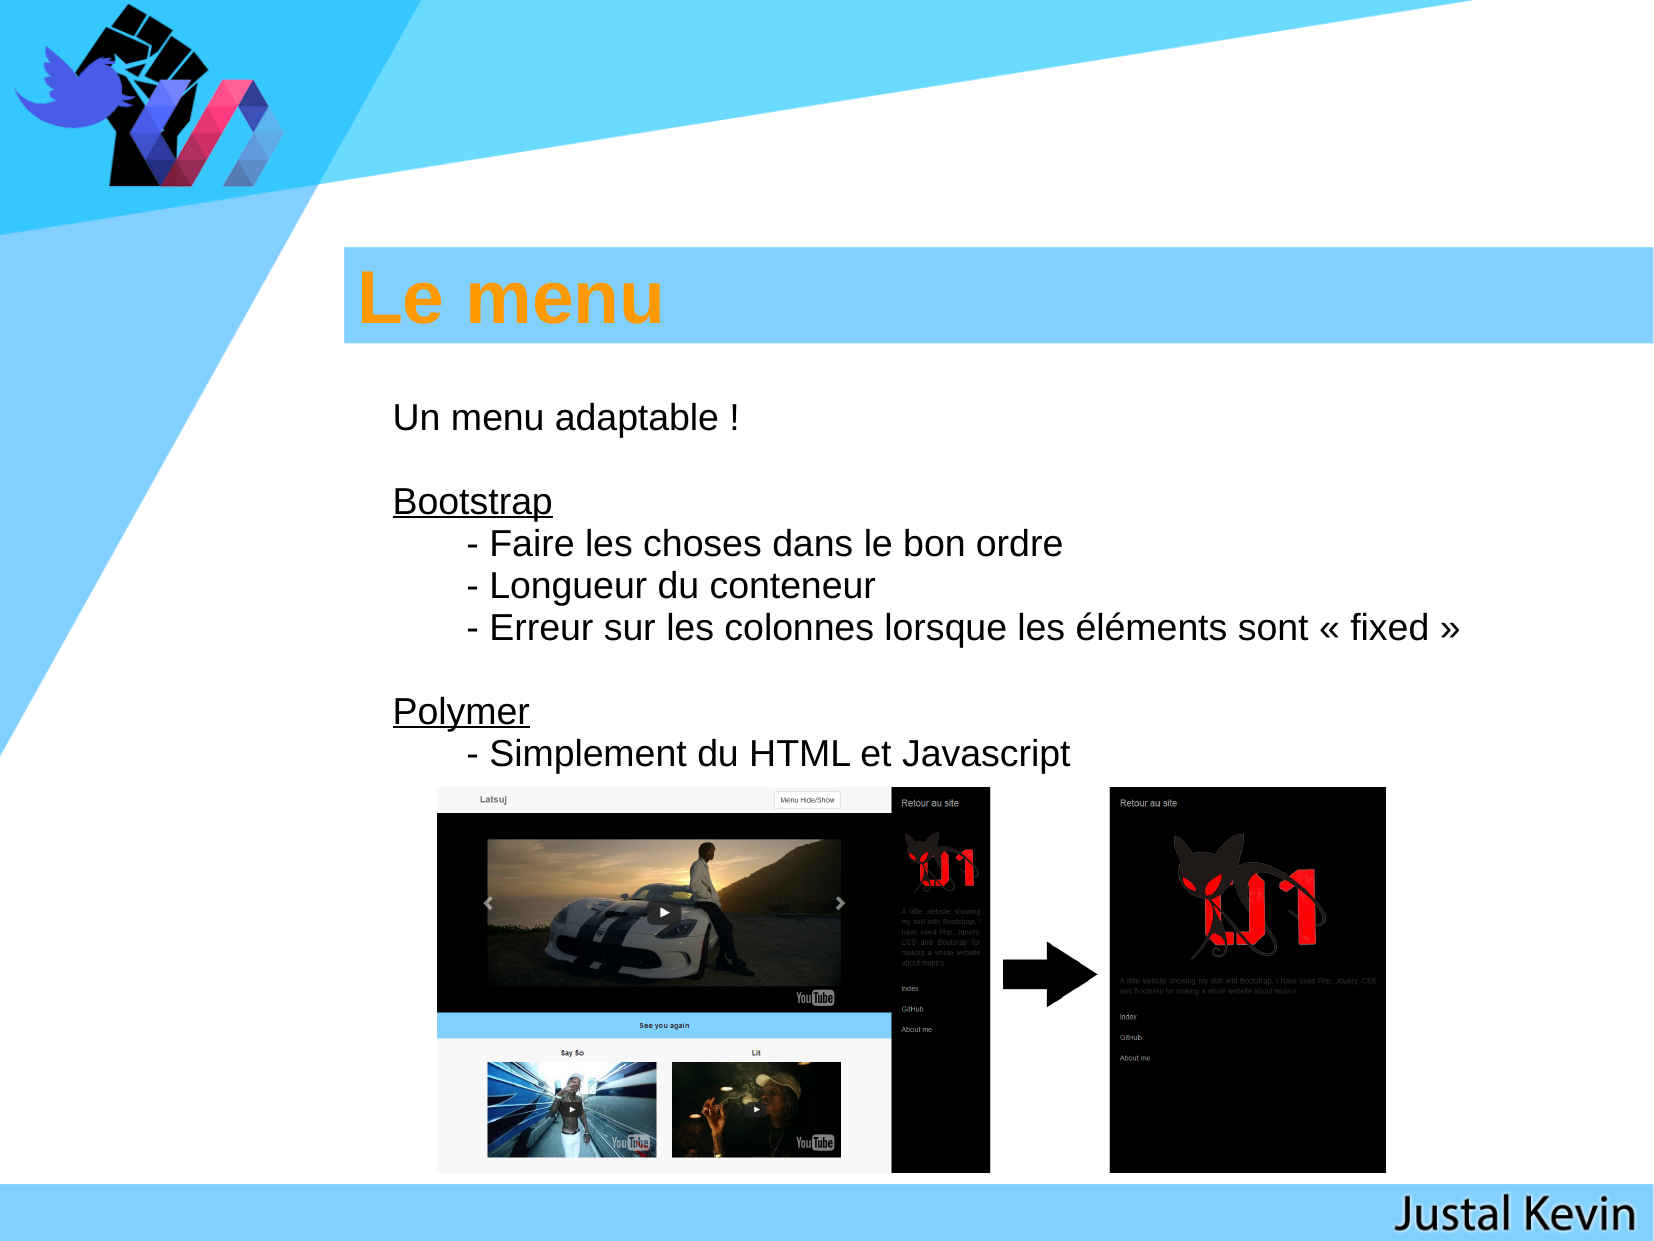

Le menu
Un menu adaptable !
Bootstrap
	- Faire les choses dans le bon ordre
	- Longueur du conteneur
	- Erreur sur les colonnes lorsque les éléments sont « fixed »
Polymer
	- Simplement du HTML et Javascript